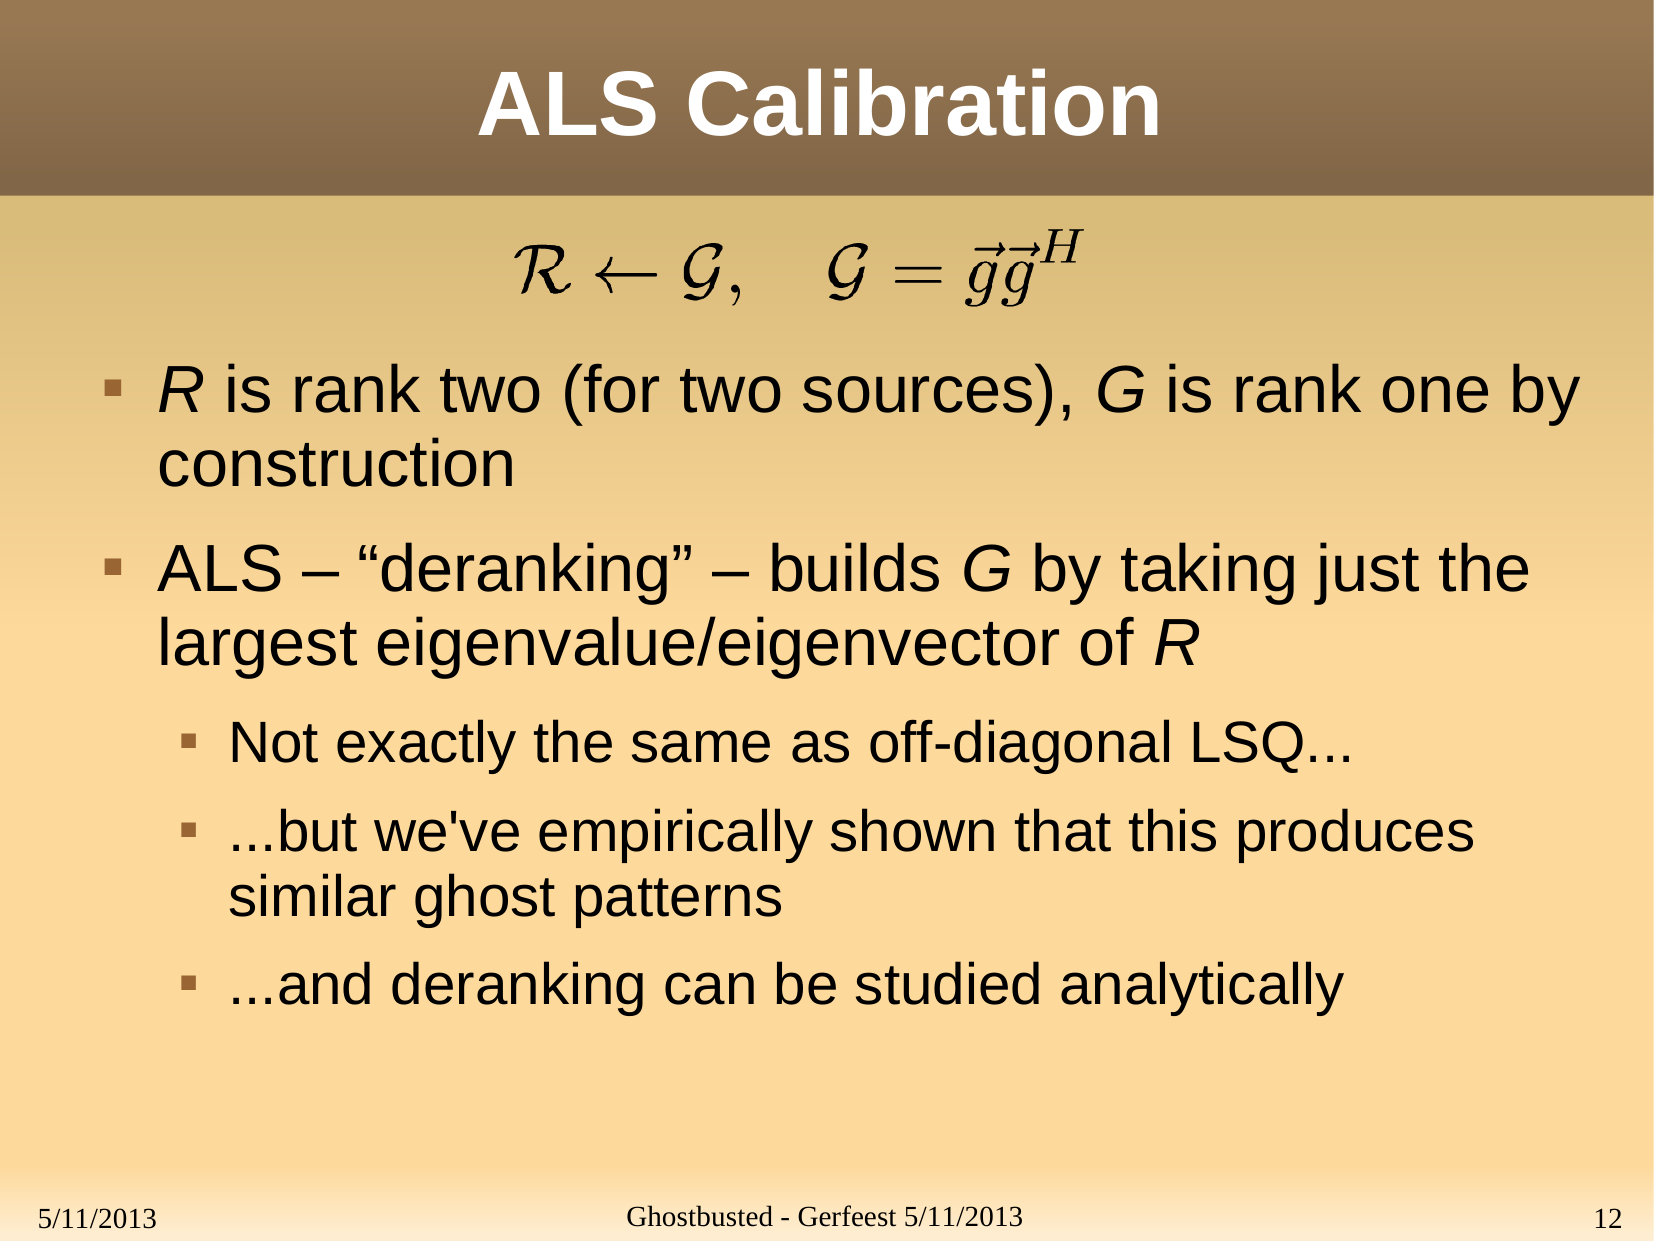

# ALS Calibration
R is rank two (for two sources), G is rank one by construction
ALS – “deranking” – builds G by taking just the largest eigenvalue/eigenvector of R
Not exactly the same as off-diagonal LSQ...
...but we've empirically shown that this produces similar ghost patterns
...and deranking can be studied analytically
Ghostbusted - Gerfeest 5/11/2013
5/11/2013
12